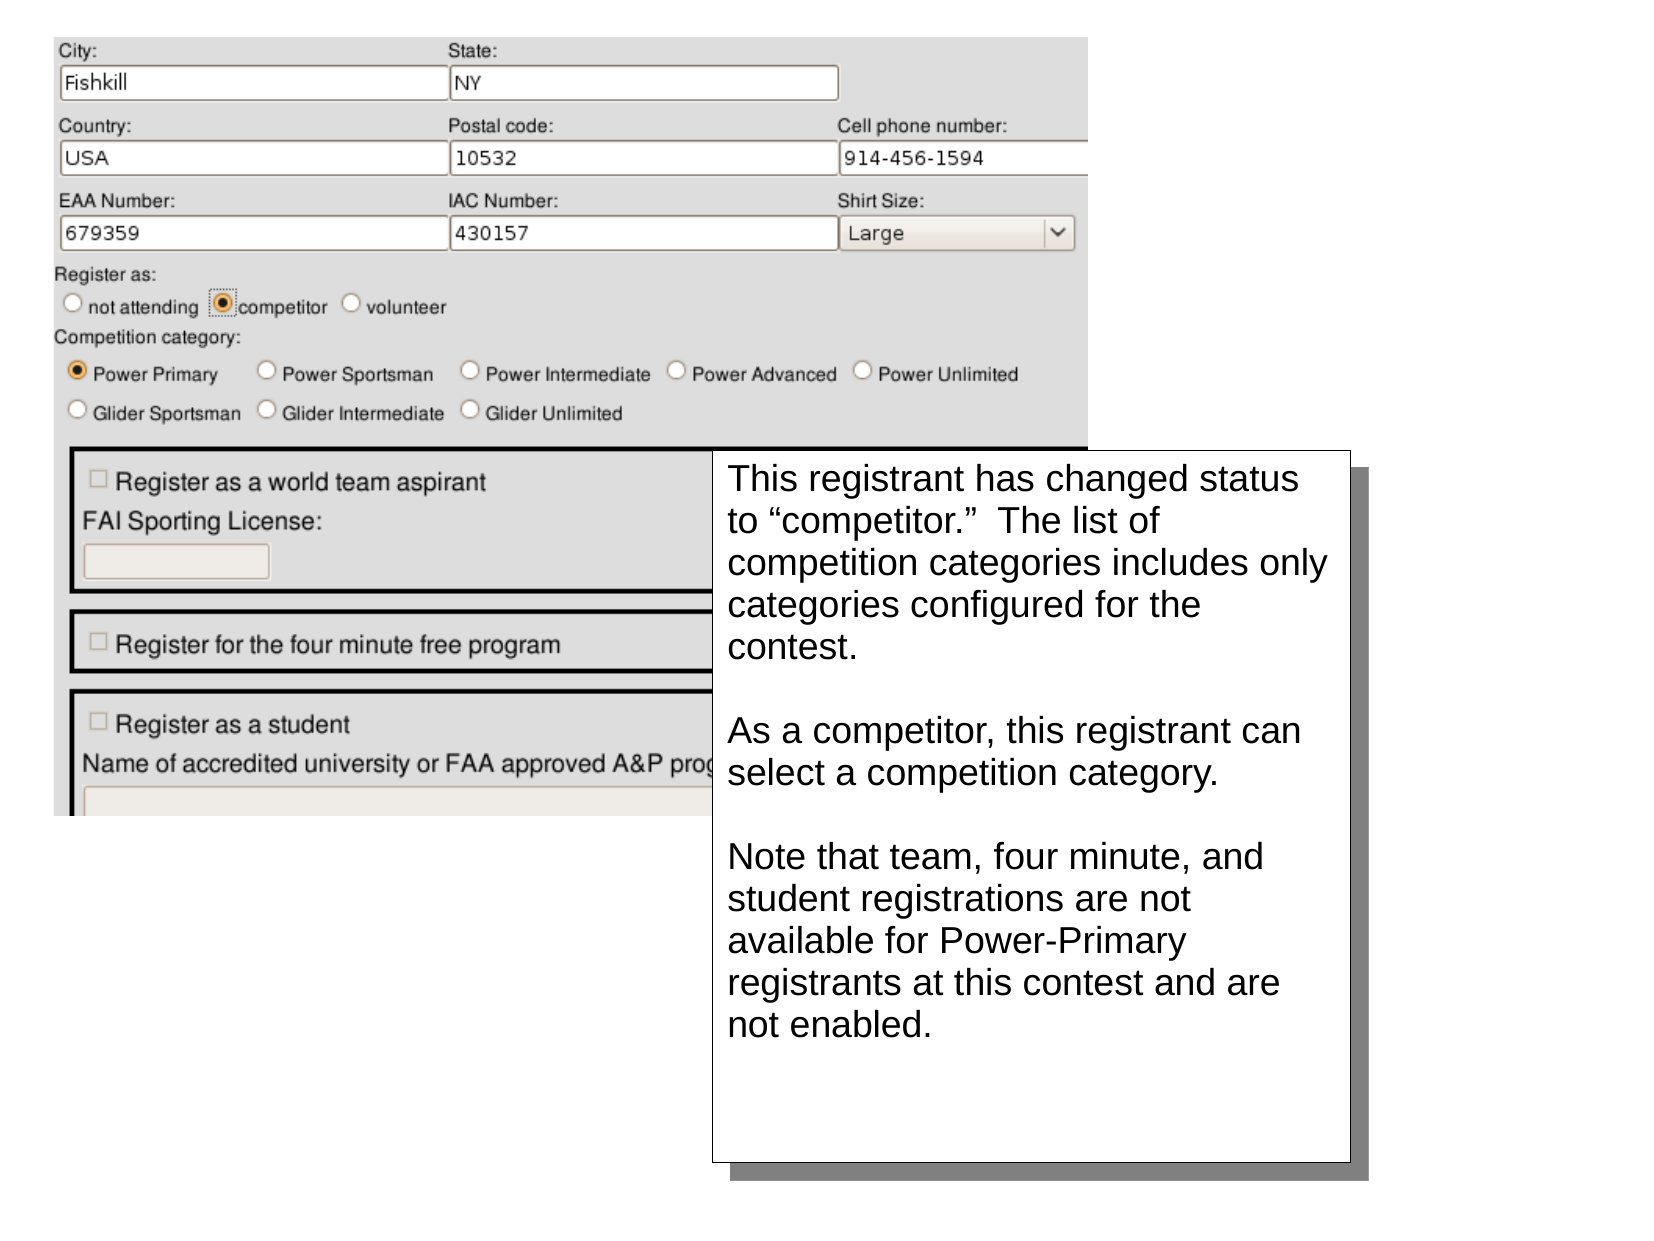

This registrant has changed status to “competitor.” The list of competition categories includes only categories configured for the contest.
As a competitor, this registrant can select a competition category.
Note that team, four minute, and student registrations are not available for Power-Primary registrants at this contest and are not enabled.